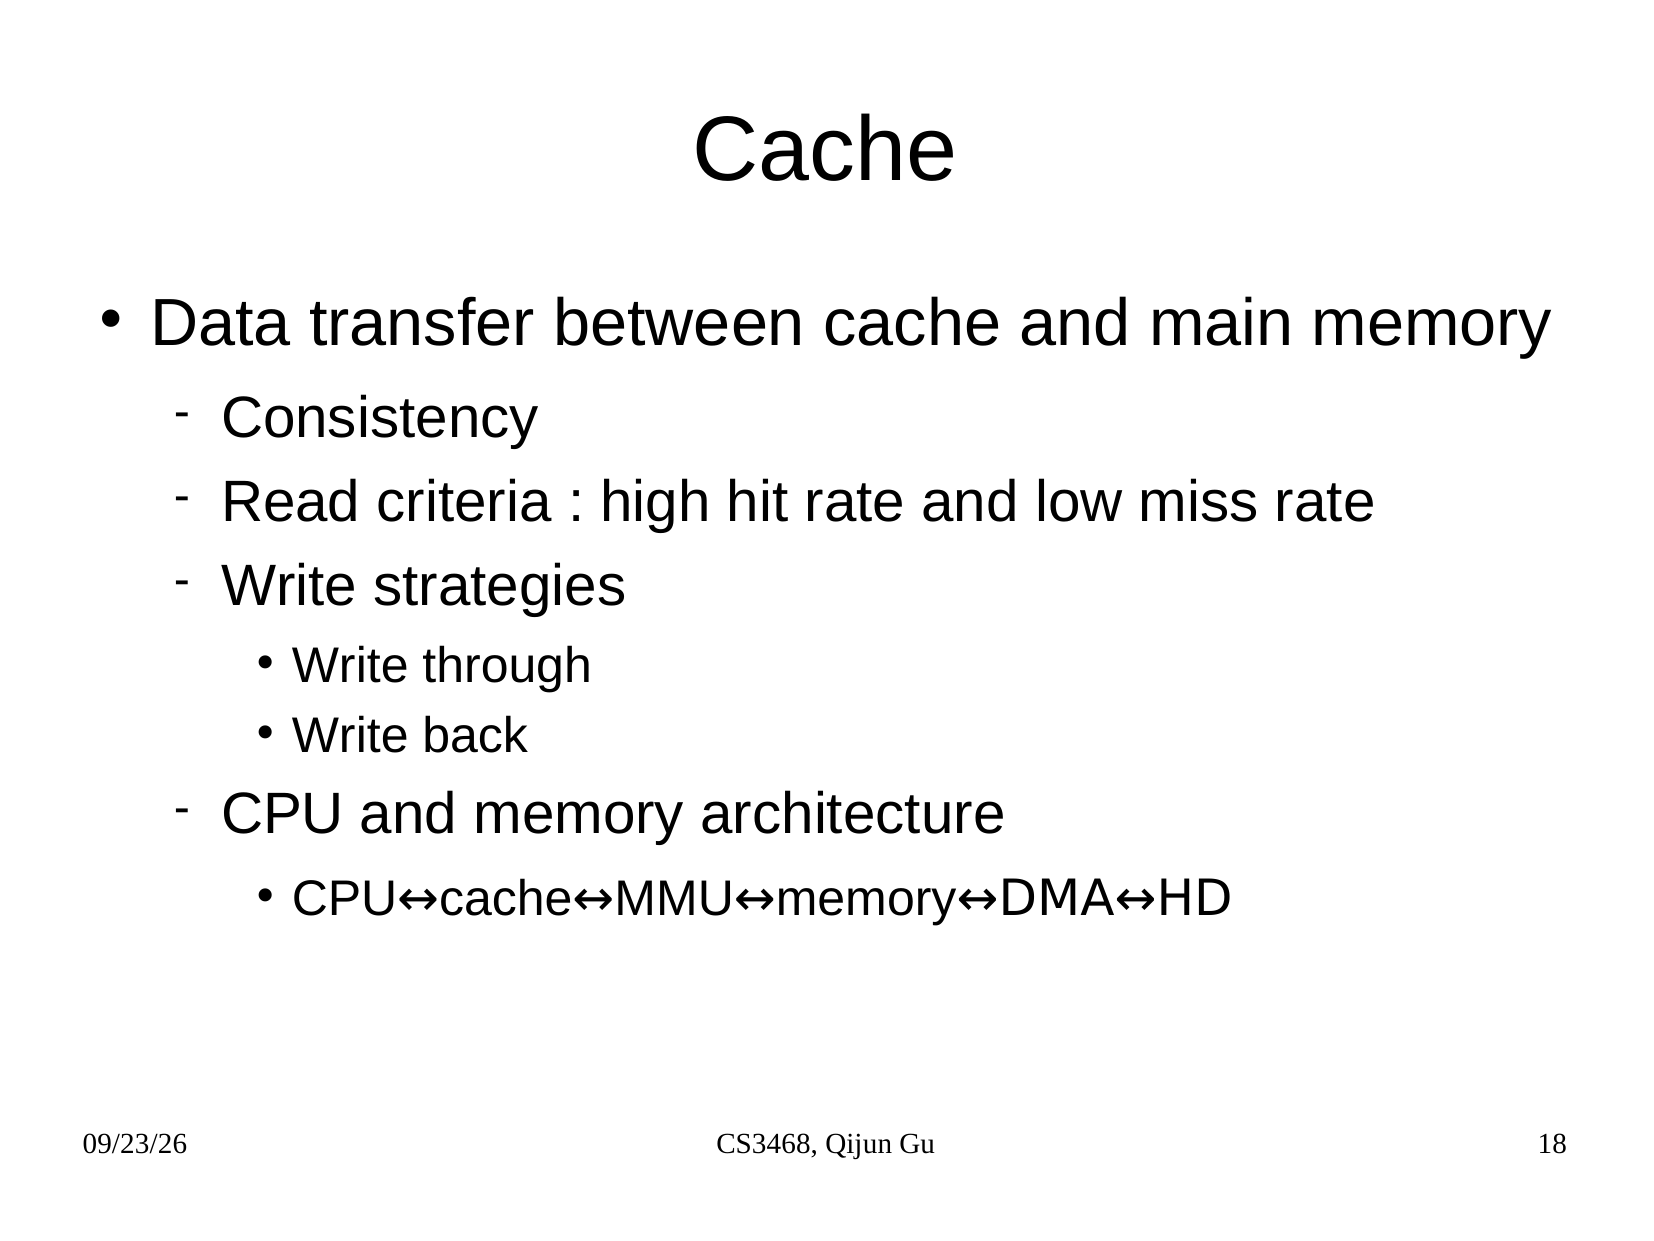

# Cache
Data transfer between cache and main memory
Consistency
Read criteria : high hit rate and low miss rate
Write strategies
Write through
Write back
CPU and memory architecture
CPU↔cache↔MMU↔memory↔DMA↔HD
CS3468, Qijun Gu
18